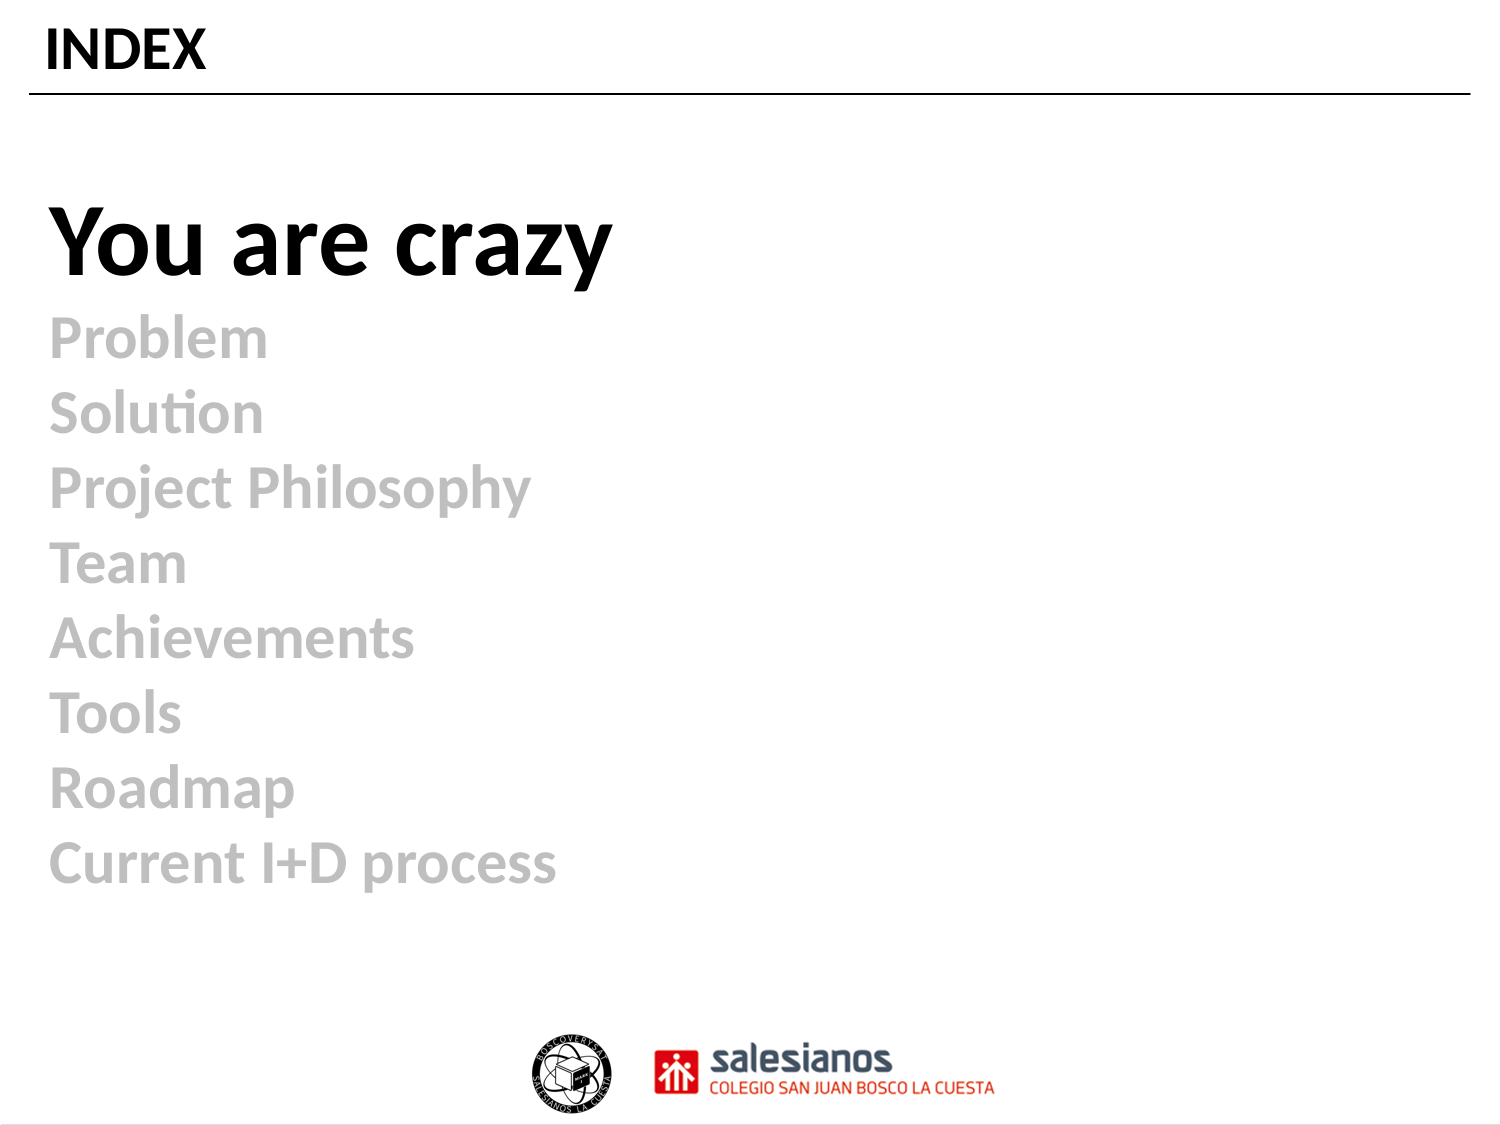

INDEX
You are crazy
Problem
Solution
Project Philosophy
Team
Achievements
Tools
Roadmap
Current I+D process